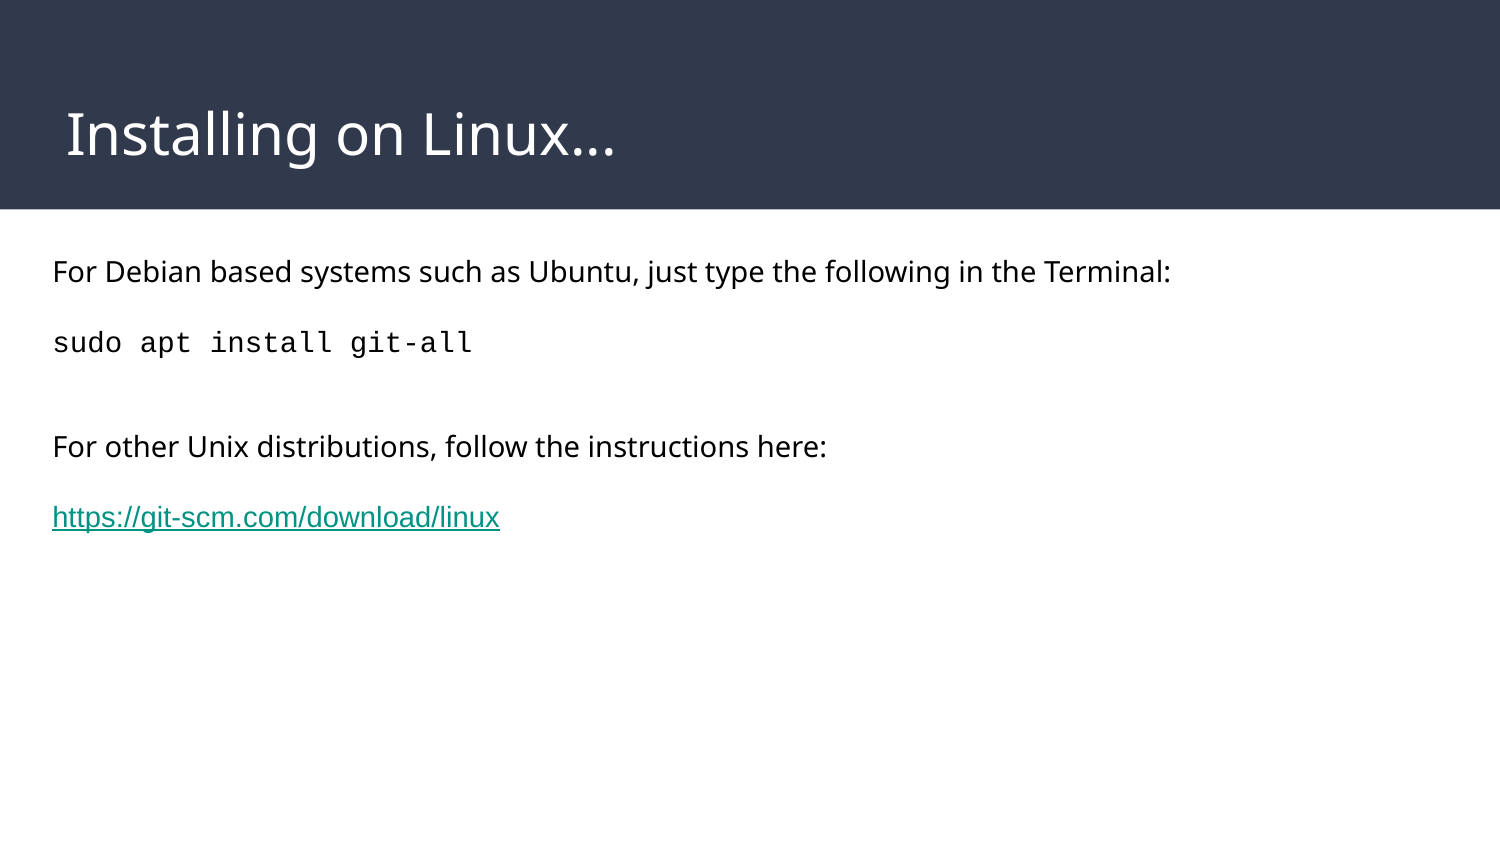

# Installing on Linux...
For Debian based systems such as Ubuntu, just type the following in the Terminal:
sudo apt install git-all
For other Unix distributions, follow the instructions here:
https://git-scm.com/download/linux